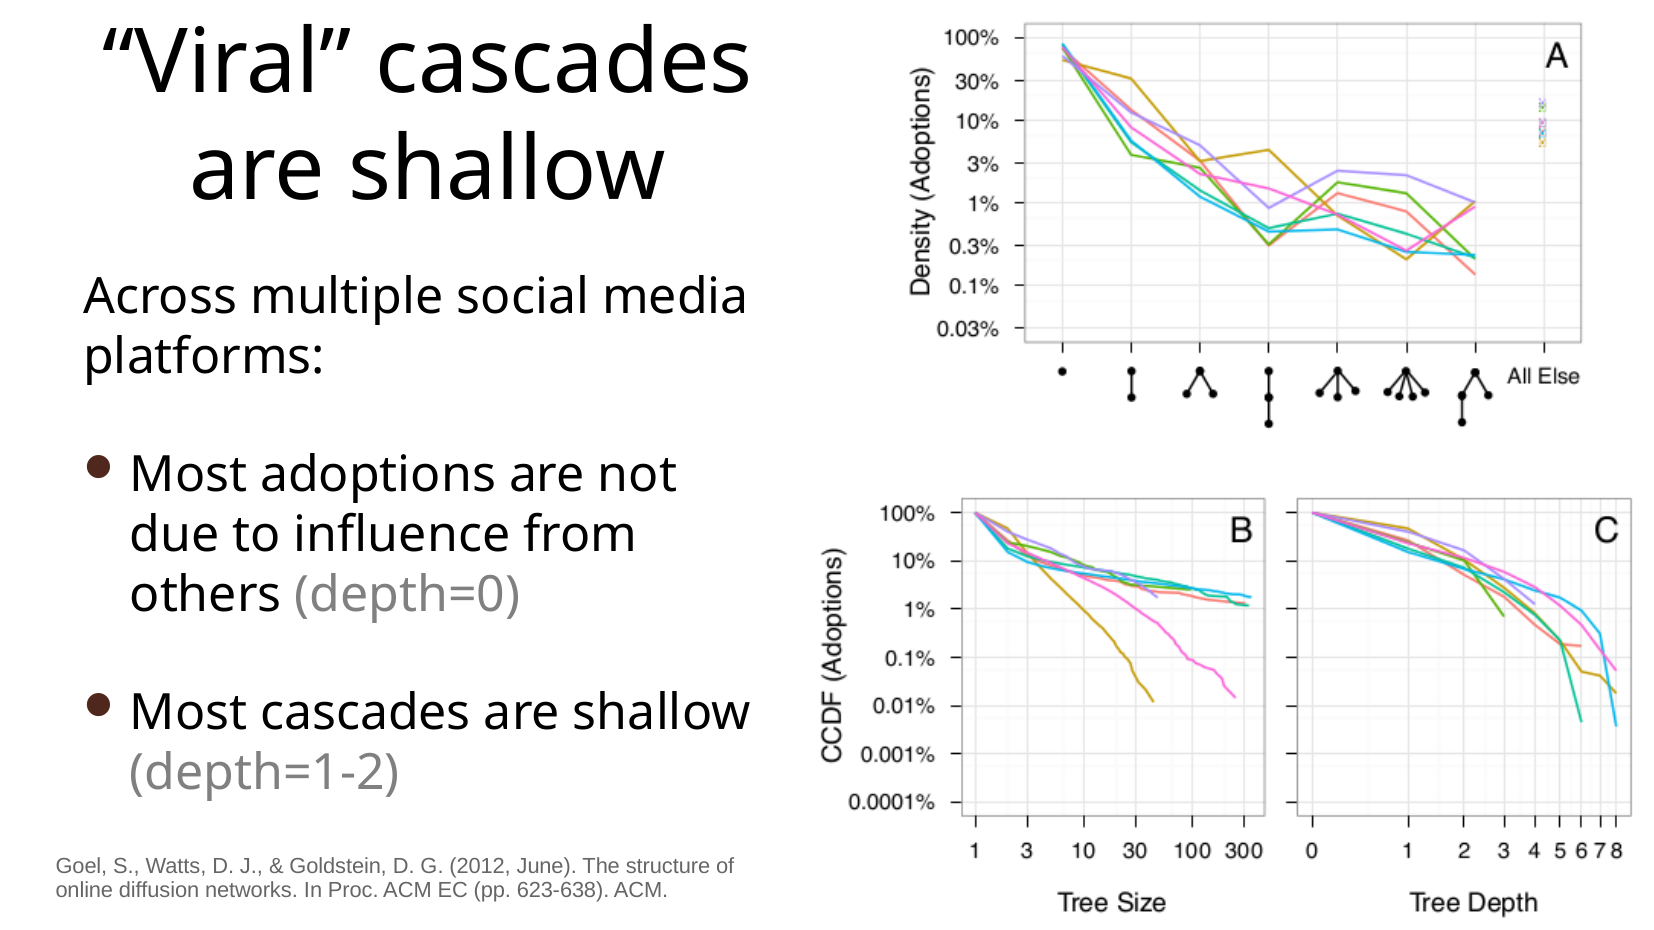

# “Viral” cascades are shallow
Across multiple social media platforms:
Most adoptions are not due to influence from others (depth=0)
Most cascades are shallow (depth=1-2)
Goel, S., Watts, D. J., & Goldstein, D. G. (2012, June). The structure of online diffusion networks. In Proc. ACM EC (pp. 623-638). ACM.